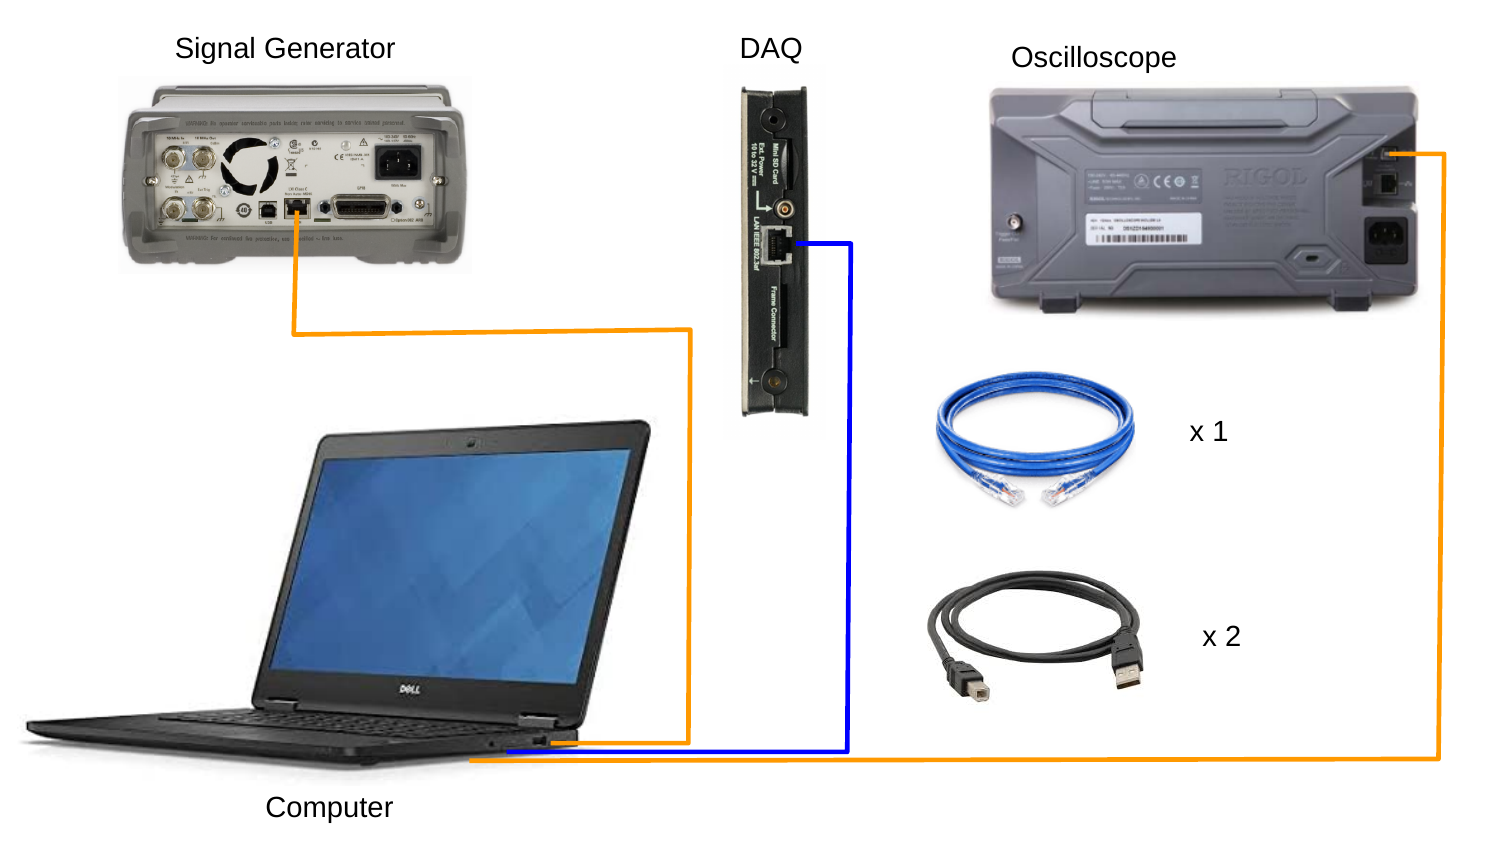

Signal Generator
DAQ
Oscilloscope
x 1
x 2
Computer